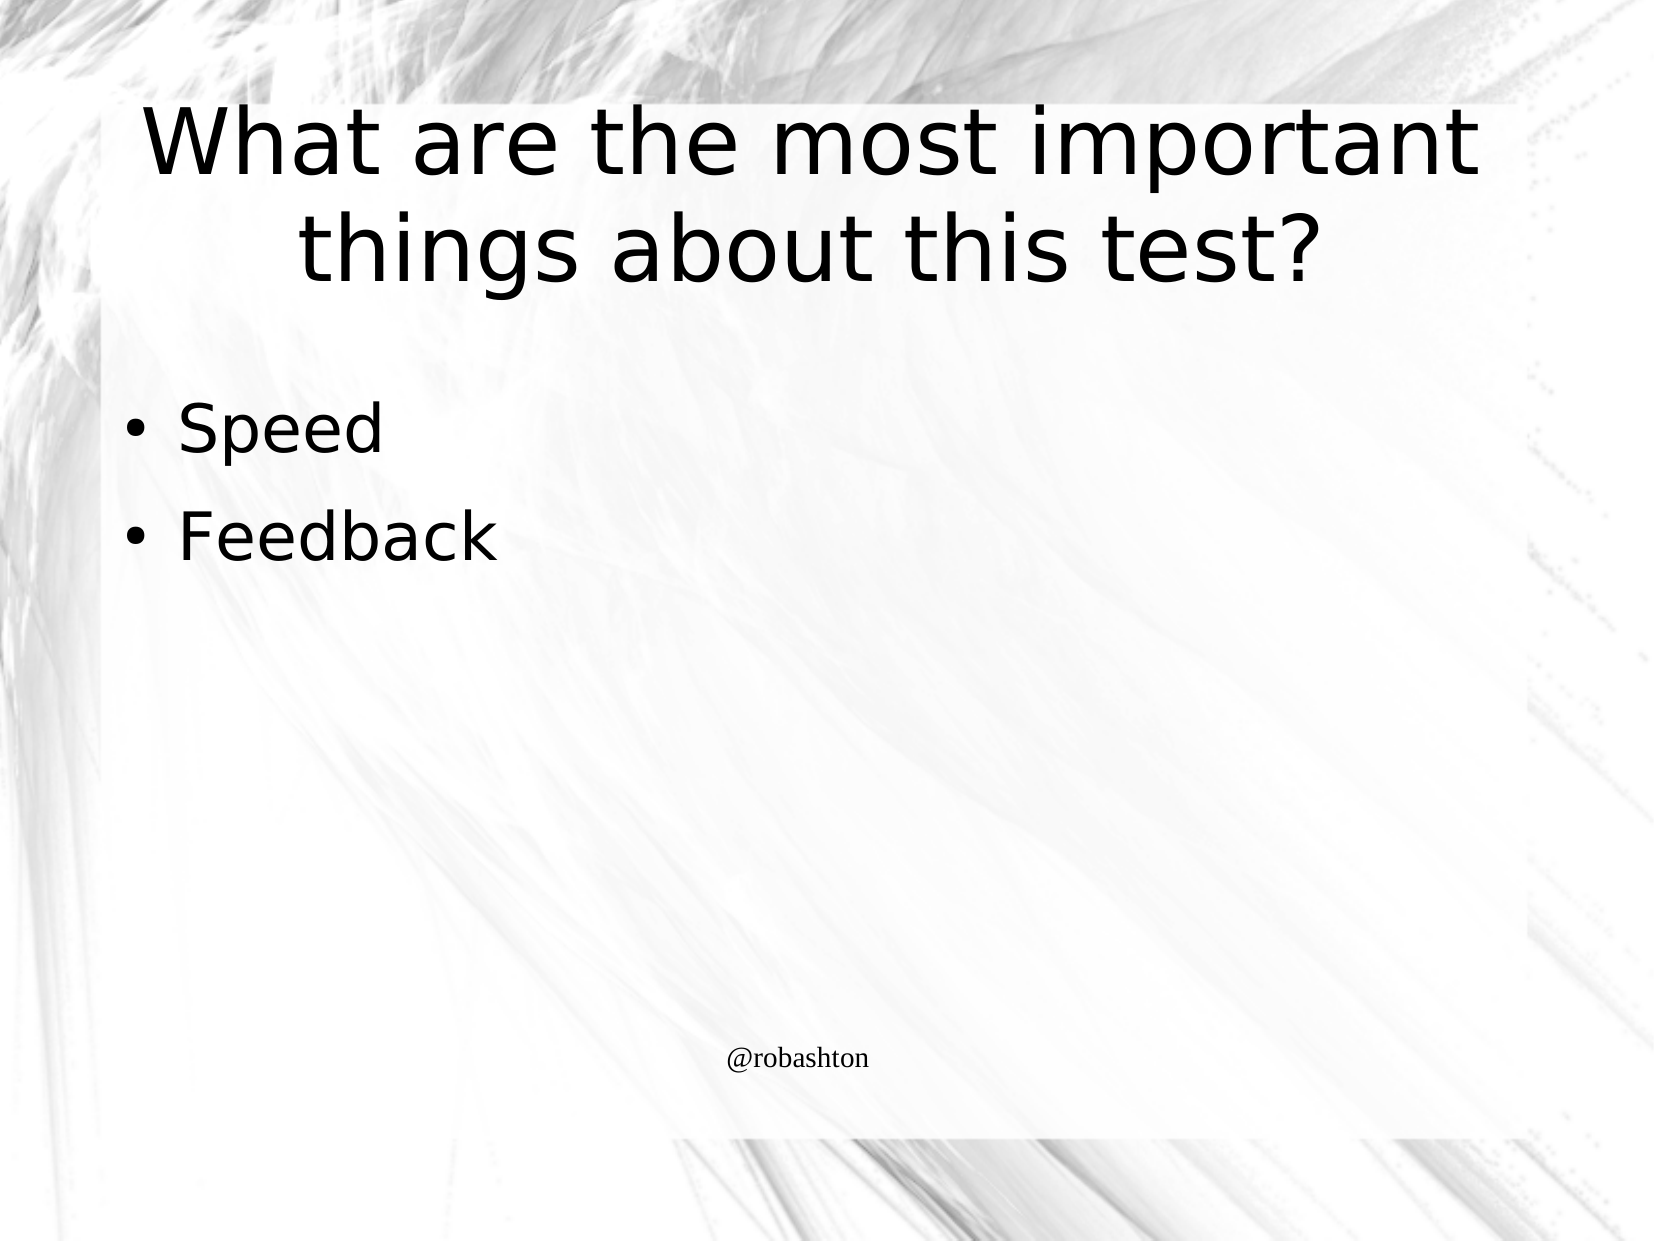

# What are the most important things about this test?
Speed
Feedback
@robashton